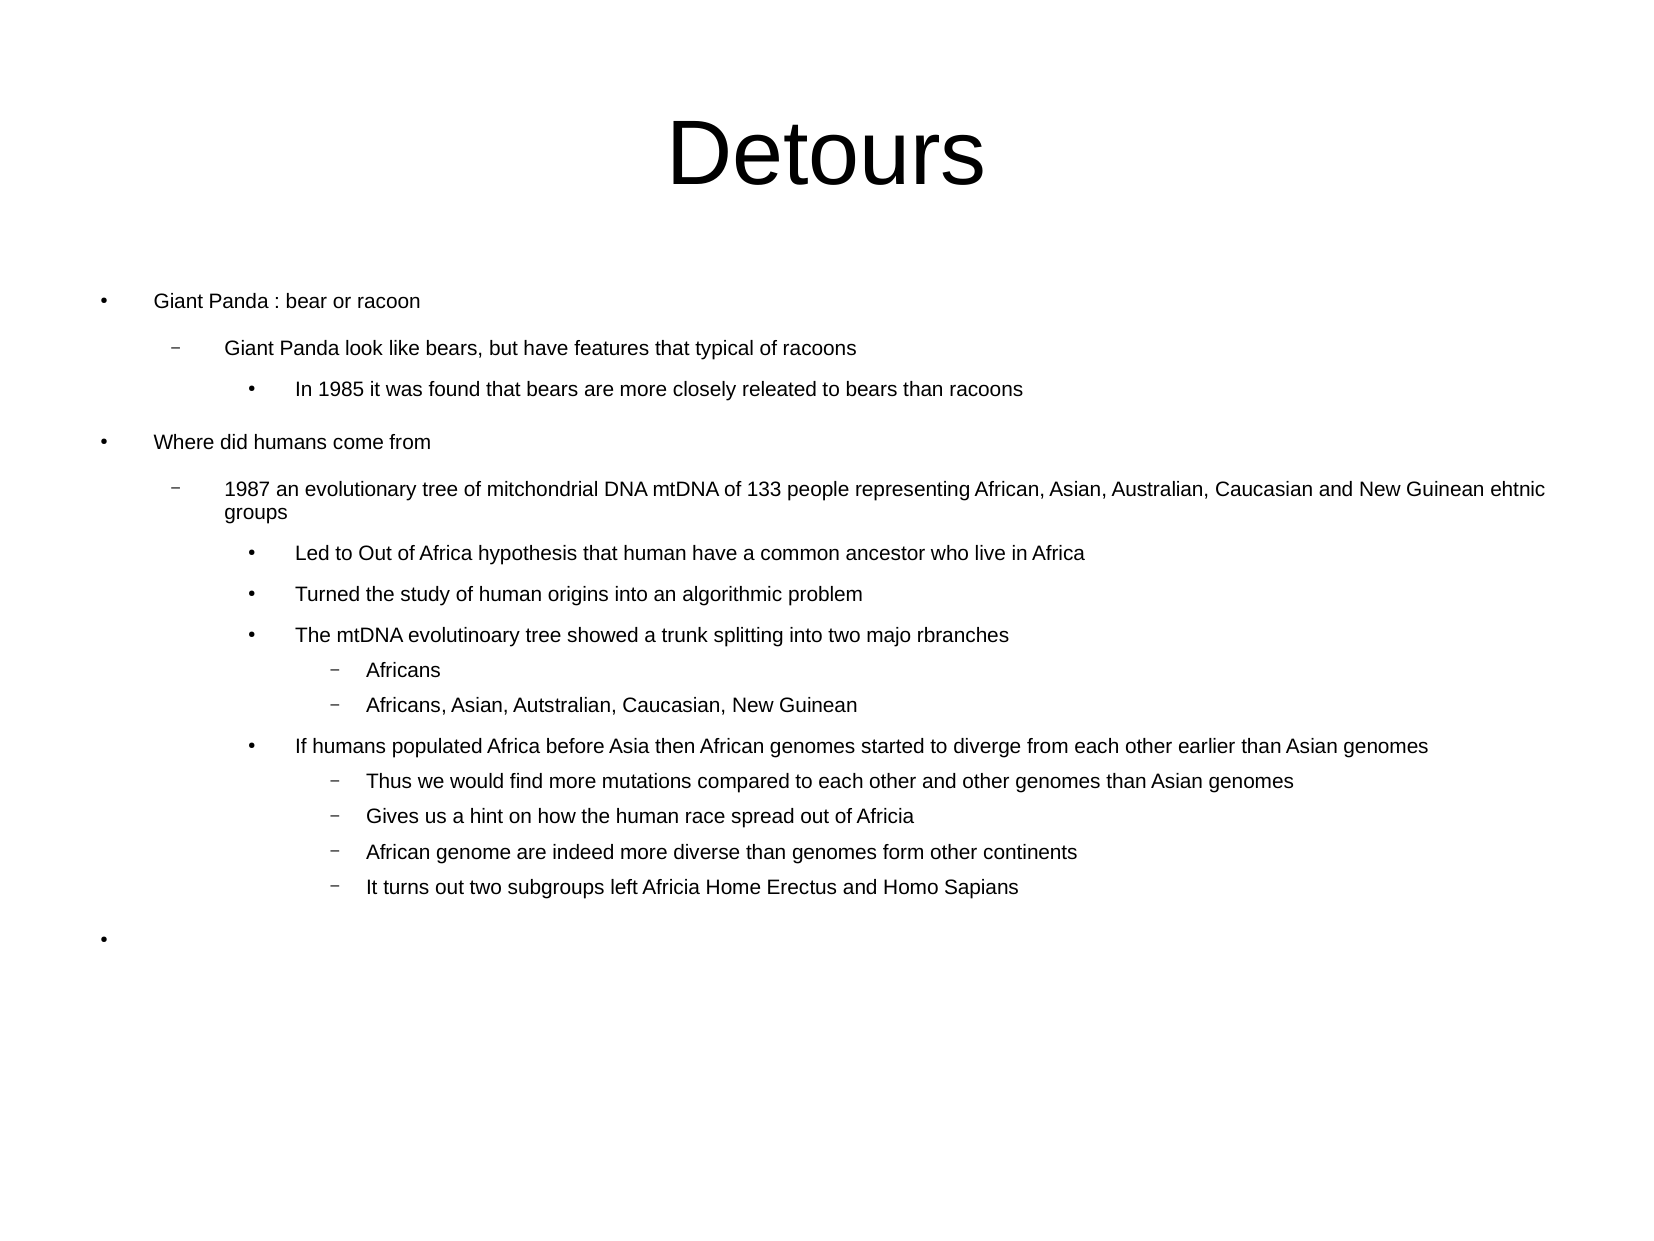

# Detours
Giant Panda : bear or racoon
Giant Panda look like bears, but have features that typical of racoons
In 1985 it was found that bears are more closely releated to bears than racoons
Where did humans come from
1987 an evolutionary tree of mitchondrial DNA mtDNA of 133 people representing African, Asian, Australian, Caucasian and New Guinean ehtnic groups
Led to Out of Africa hypothesis that human have a common ancestor who live in Africa
Turned the study of human origins into an algorithmic problem
The mtDNA evolutinoary tree showed a trunk splitting into two majo rbranches
Africans
Africans, Asian, Autstralian, Caucasian, New Guinean
If humans populated Africa before Asia then African genomes started to diverge from each other earlier than Asian genomes
Thus we would find more mutations compared to each other and other genomes than Asian genomes
Gives us a hint on how the human race spread out of Africia
African genome are indeed more diverse than genomes form other continents
It turns out two subgroups left Africia Home Erectus and Homo Sapians